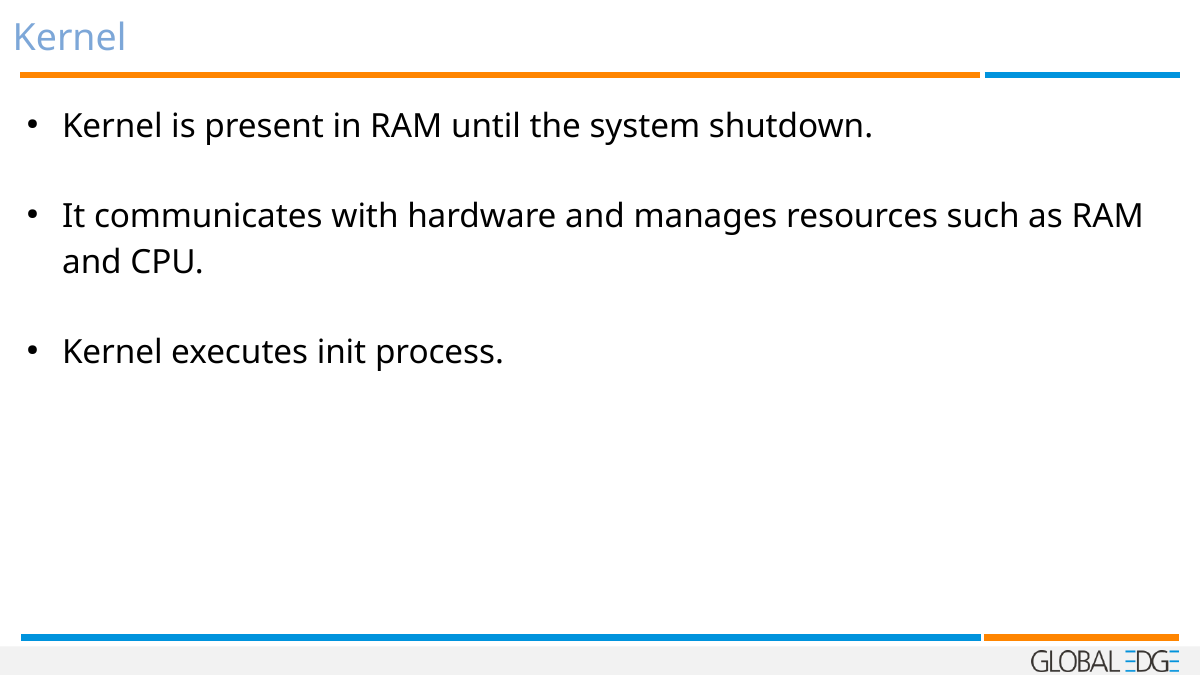

# Kernel
Kernel is present in RAM until the system shutdown.
It communicates with hardware and manages resources such as RAM and CPU.
Kernel executes init process.